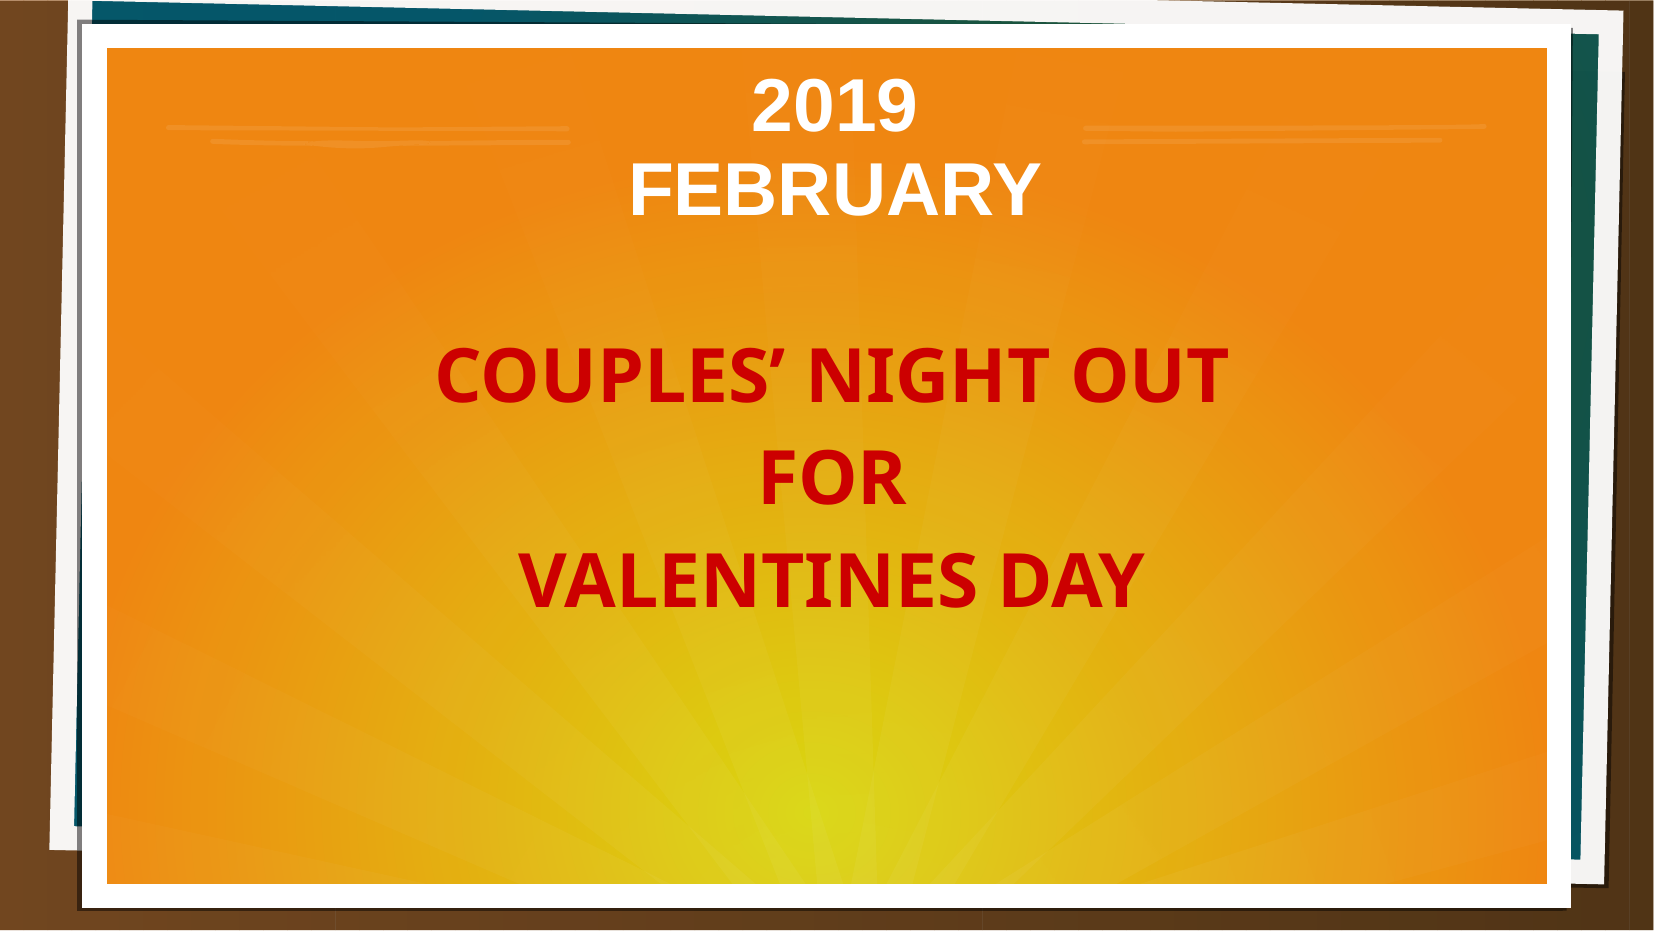

# 2019 FEBRUARY
COUPLES’ NIGHT OUT
FOR
VALENTINES DAY